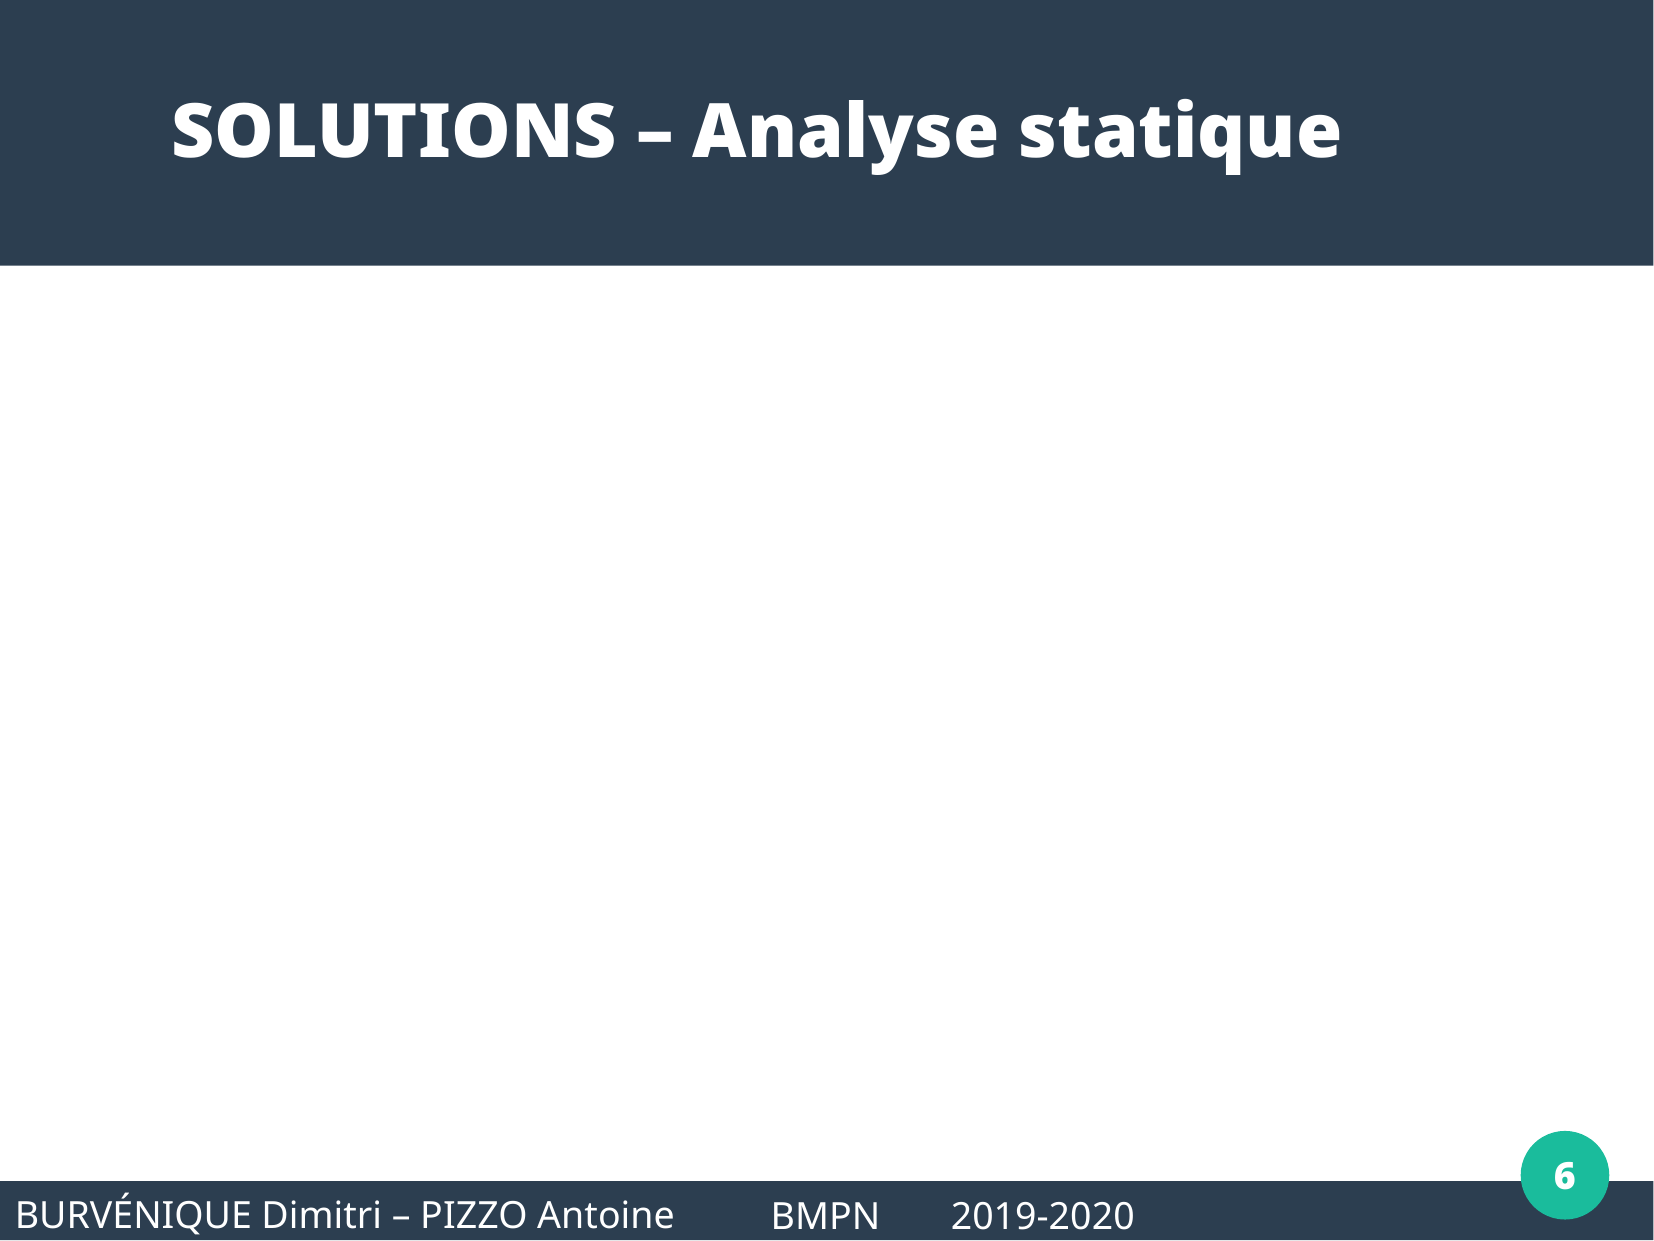

# SOLUTIONS – Analyse statique
6
BURVÉNIQUE Dimitri – PIZZO Antoine
BMPN
2019-2020